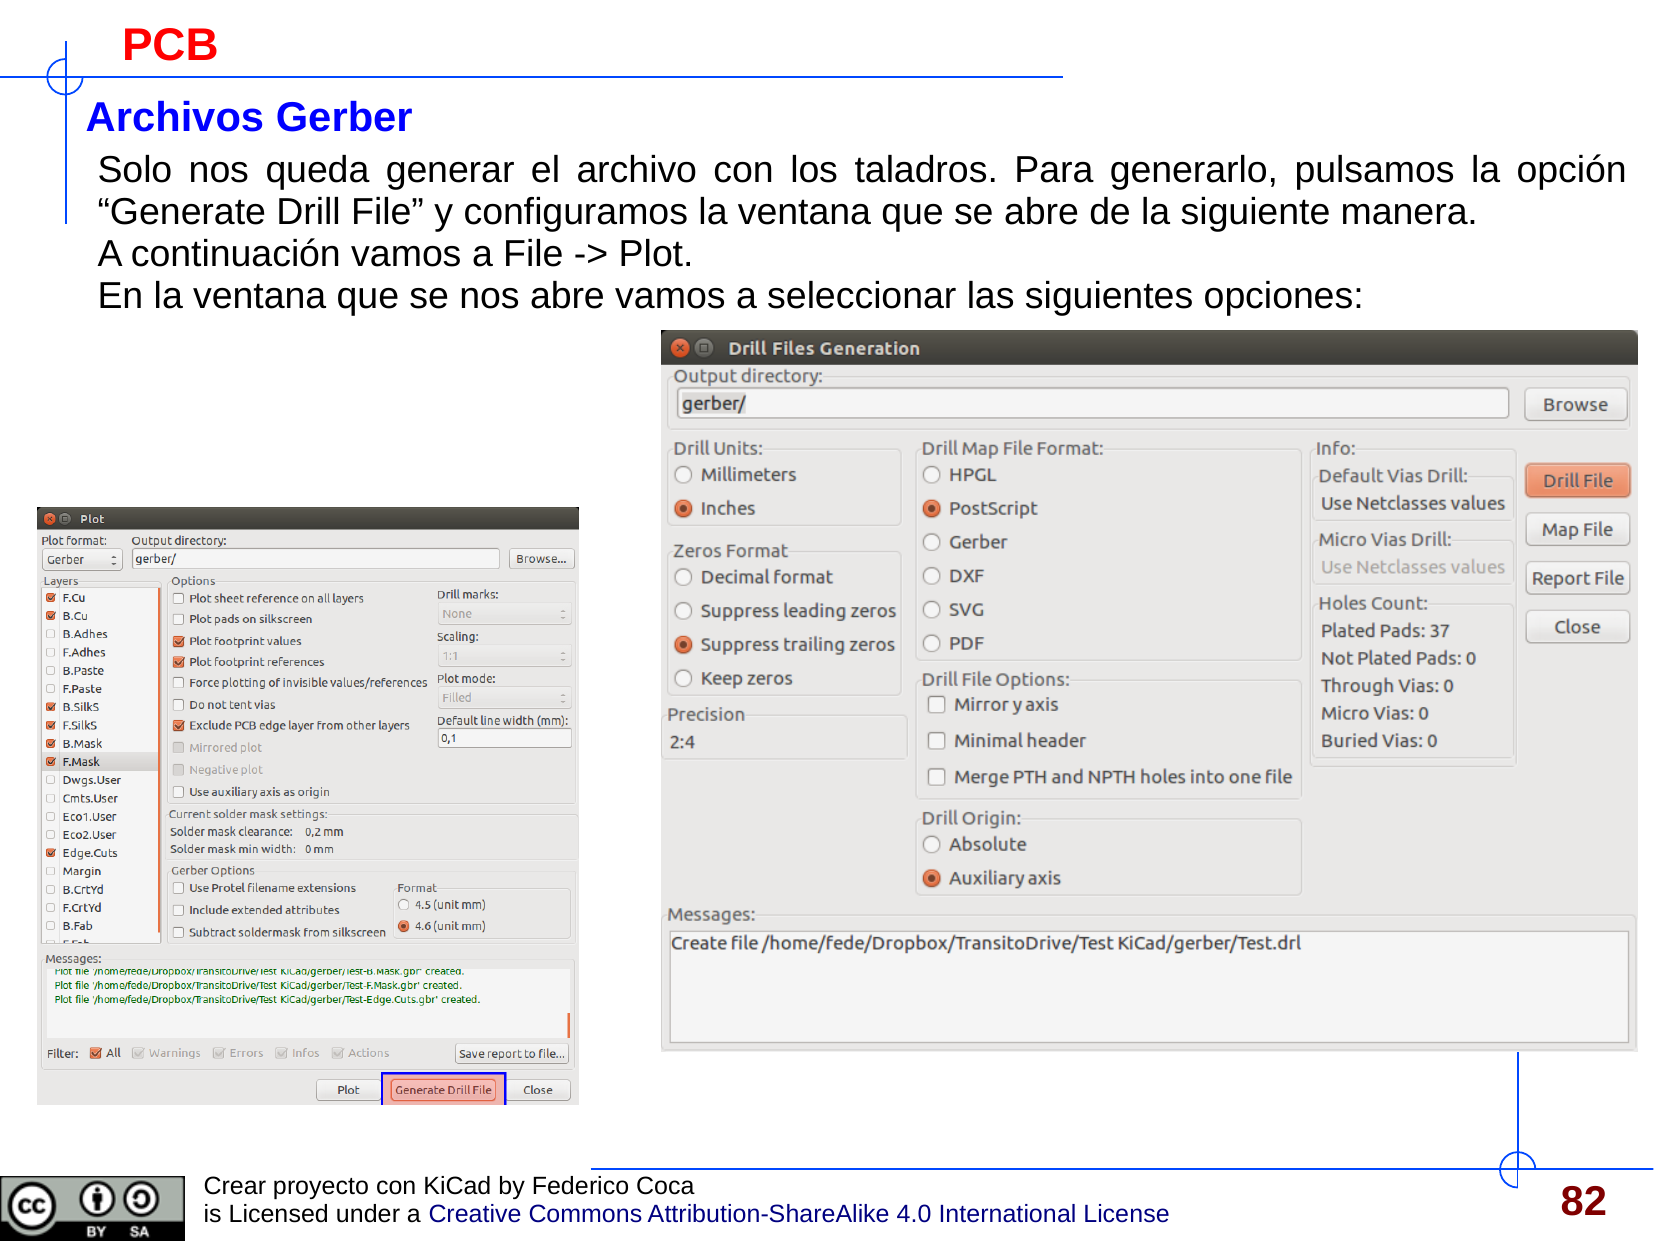

PCB
Archivos Gerber
Solo nos queda generar el archivo con los taladros. Para generarlo, pulsamos la opción “Generate Drill File” y configuramos la ventana que se abre de la siguiente manera.
A continuación vamos a File -> Plot.
En la ventana que se nos abre vamos a seleccionar las siguientes opciones:
Crear proyecto con KiCad by Federico Coca
is Licensed under a Creative Commons Attribution-ShareAlike 4.0 International License